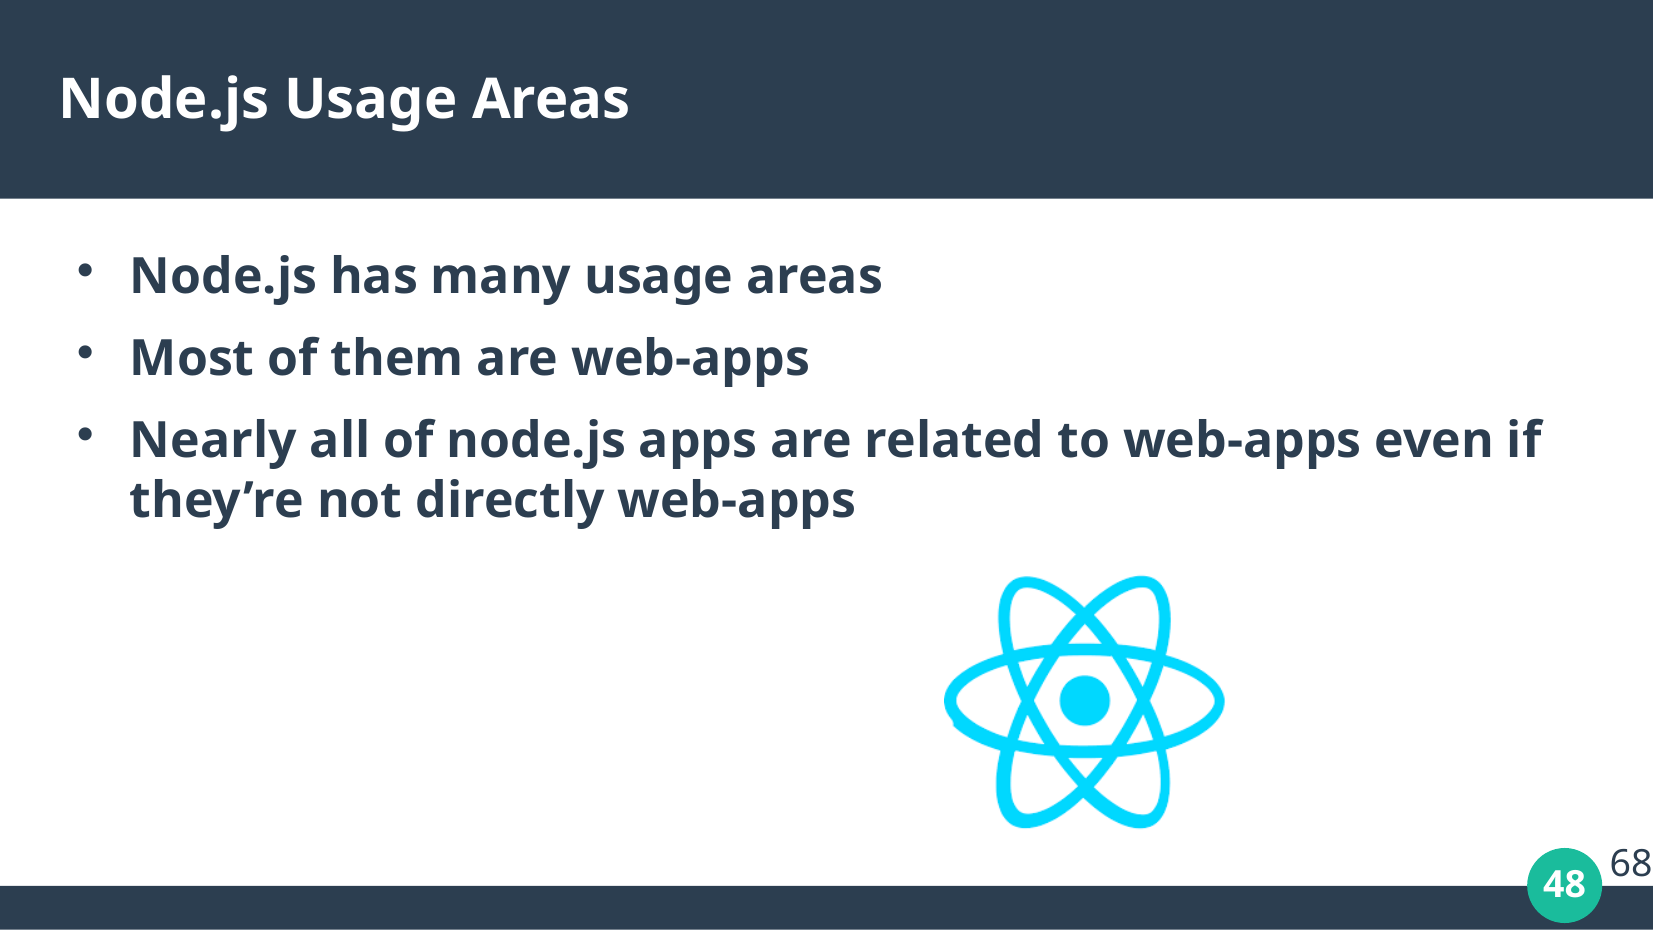

# Node.js Usage Areas
Node.js has many usage areas
Most of them are web-apps
Nearly all of node.js apps are related to web-apps even if they’re not directly web-apps
68